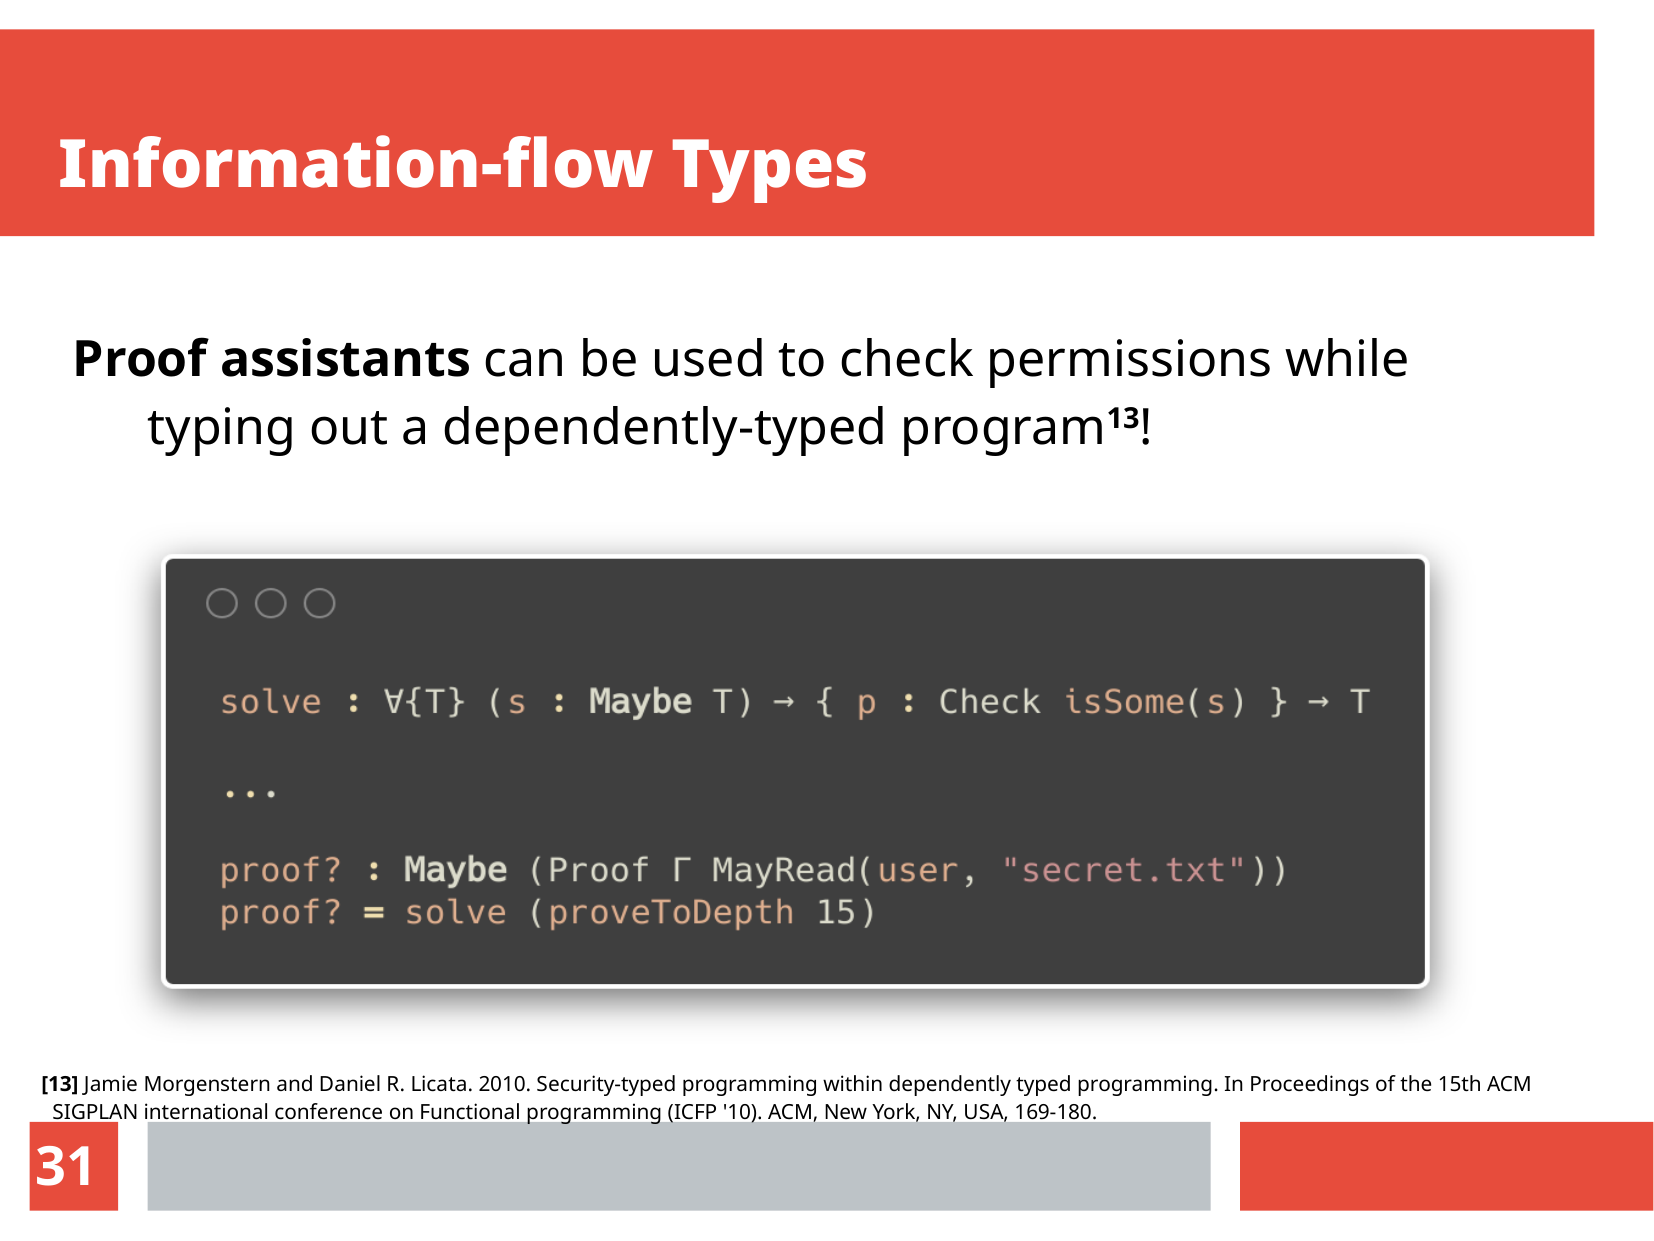

# Information-flow Types
Proof assistants can be used to check permissions while
	typing out a dependently-typed program13!
[13] Jamie Morgenstern and Daniel R. Licata. 2010. Security-typed programming within dependently typed programming. In Proceedings of the 15th ACM
 SIGPLAN international conference on Functional programming (ICFP '10). ACM, New York, NY, USA, 169-180.
31
57